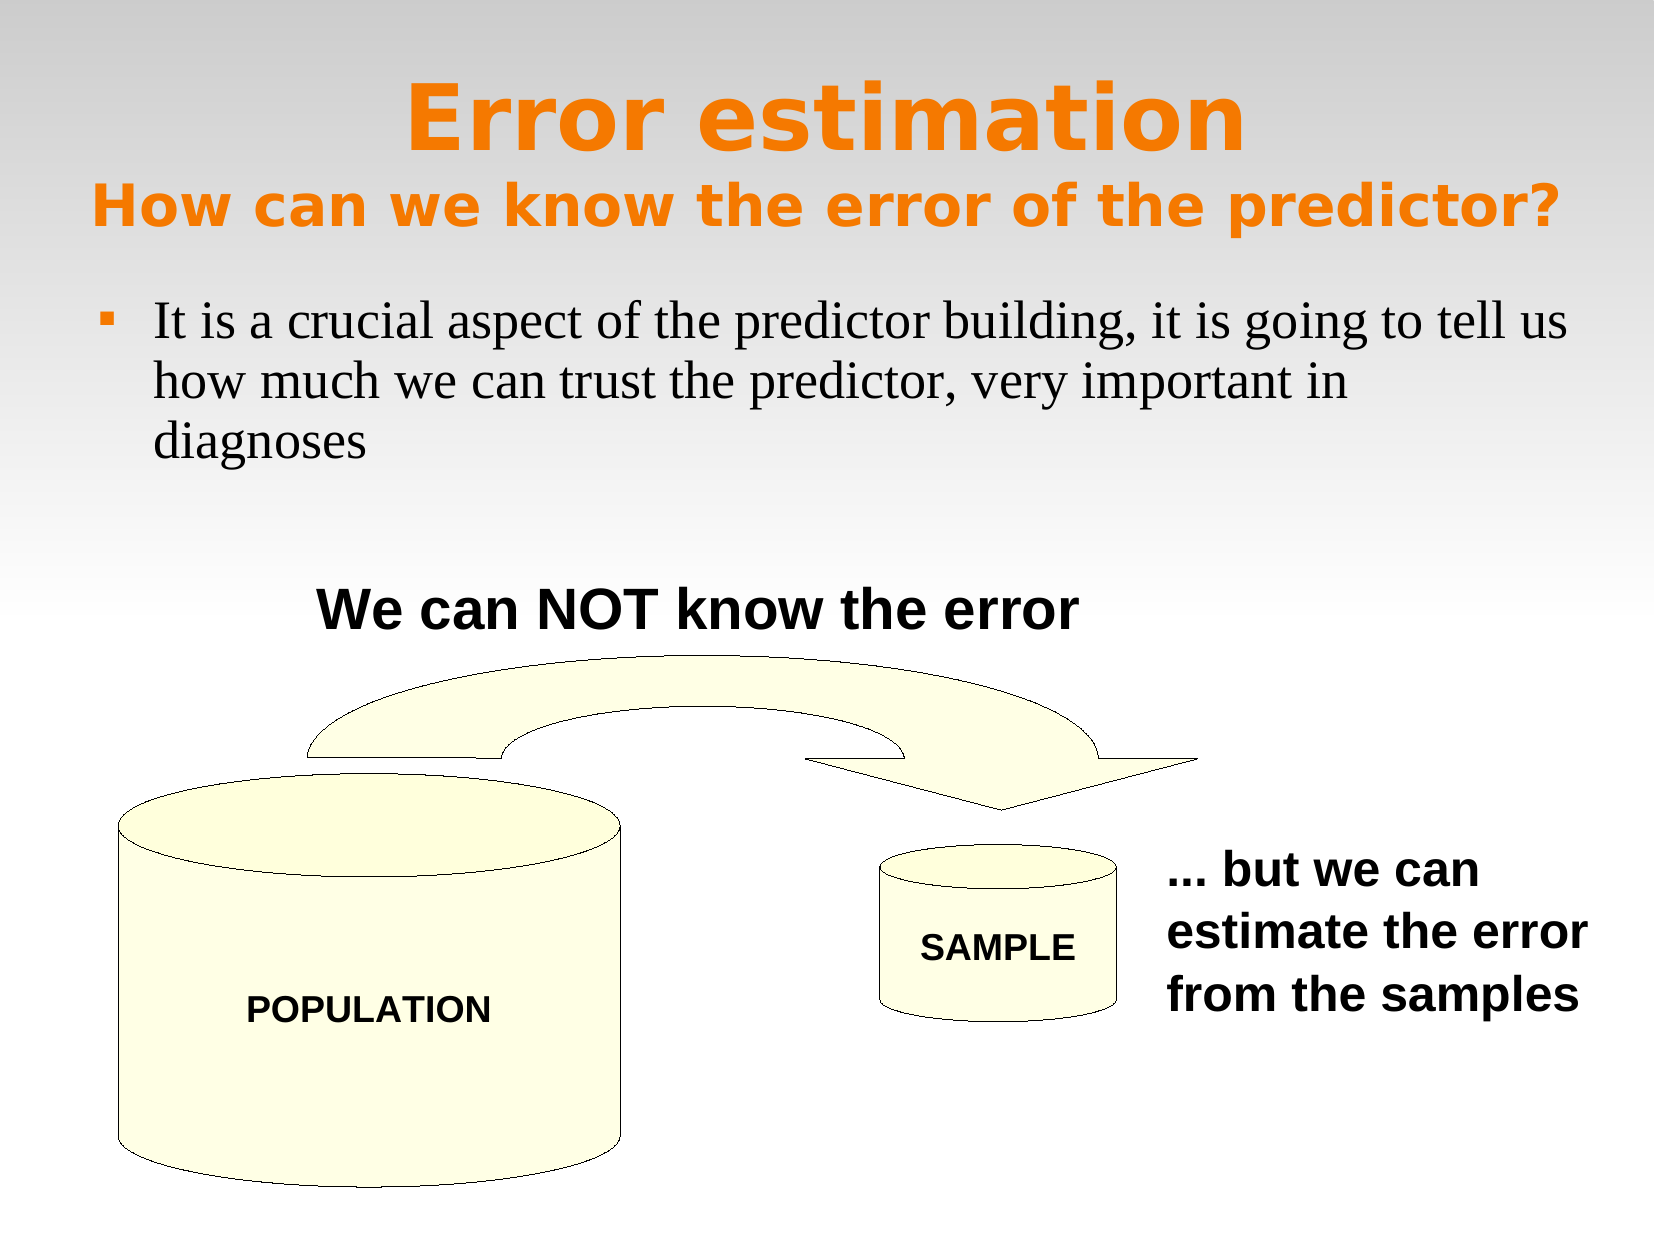

# Error estimation How can we know the error of the predictor?
It is a crucial aspect of the predictor building, it is going to tell us how much we can trust the predictor, very important in diagnoses
We can NOT know the error
POPULATION
... but we can estimate the error from the samples
SAMPLE